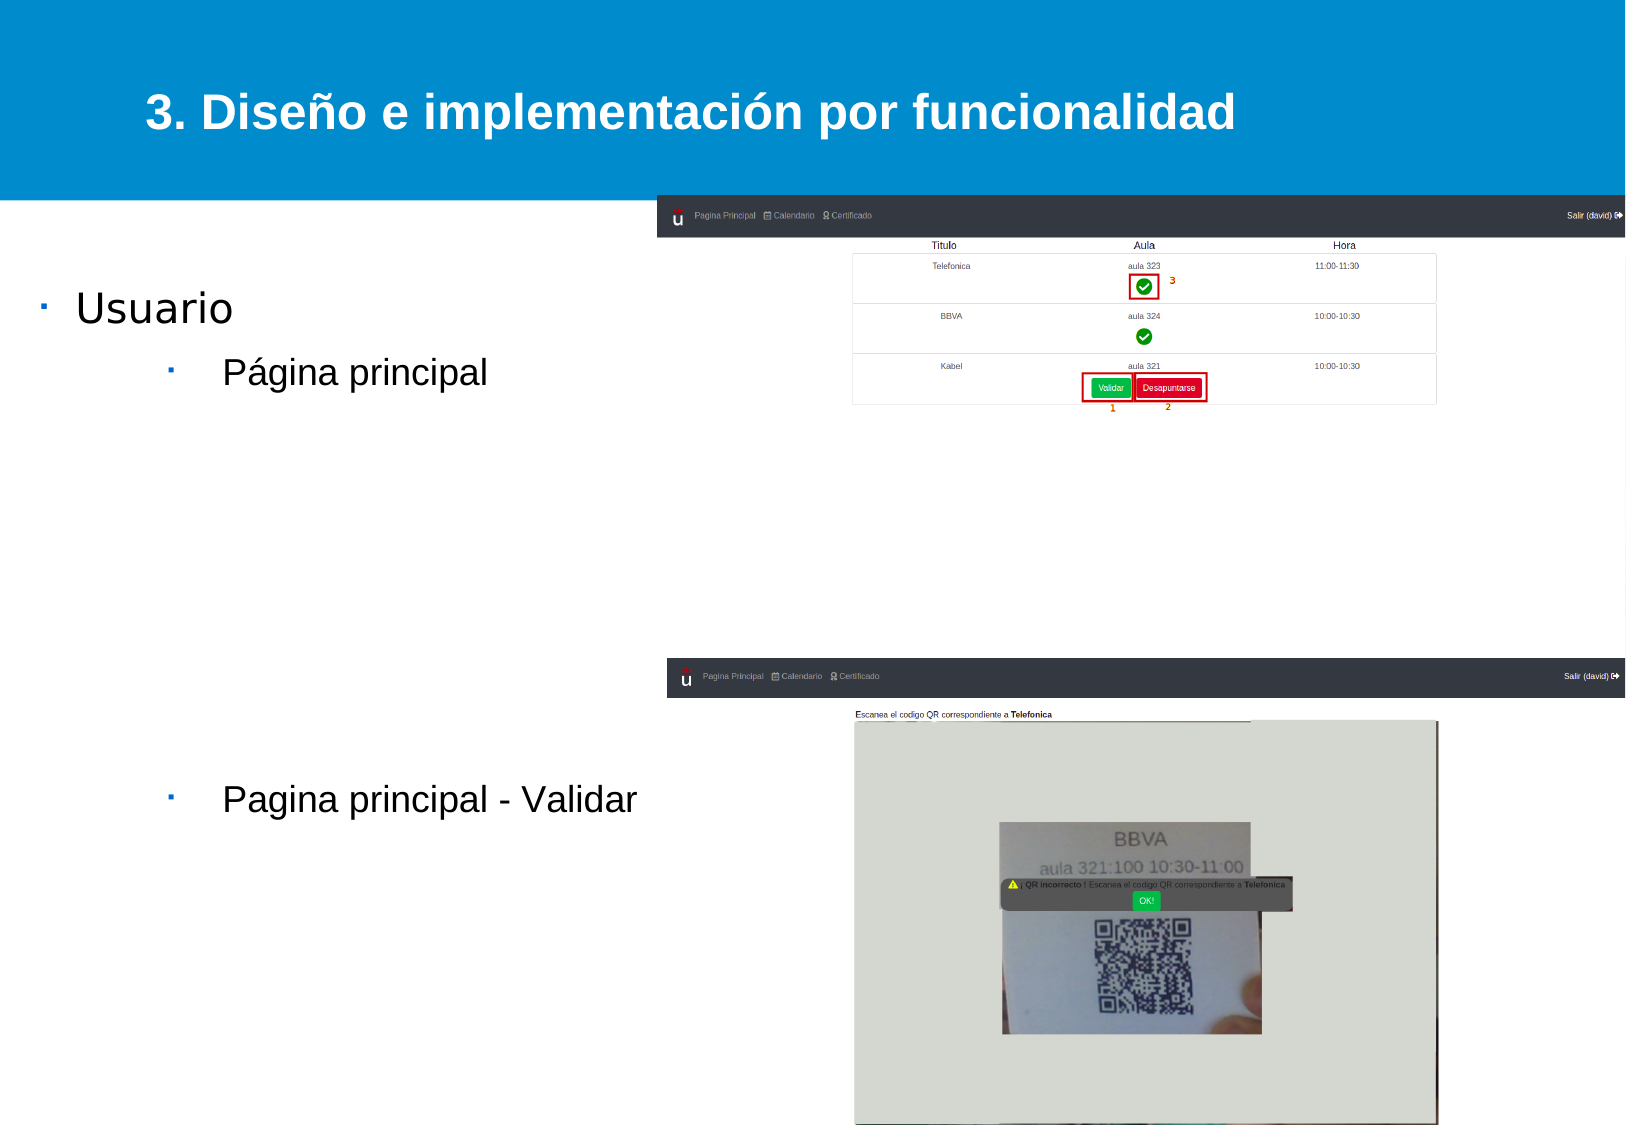

# 3. Diseño e implementación por funcionalidad
Usuario
Página principal
Pagina principal - Validar